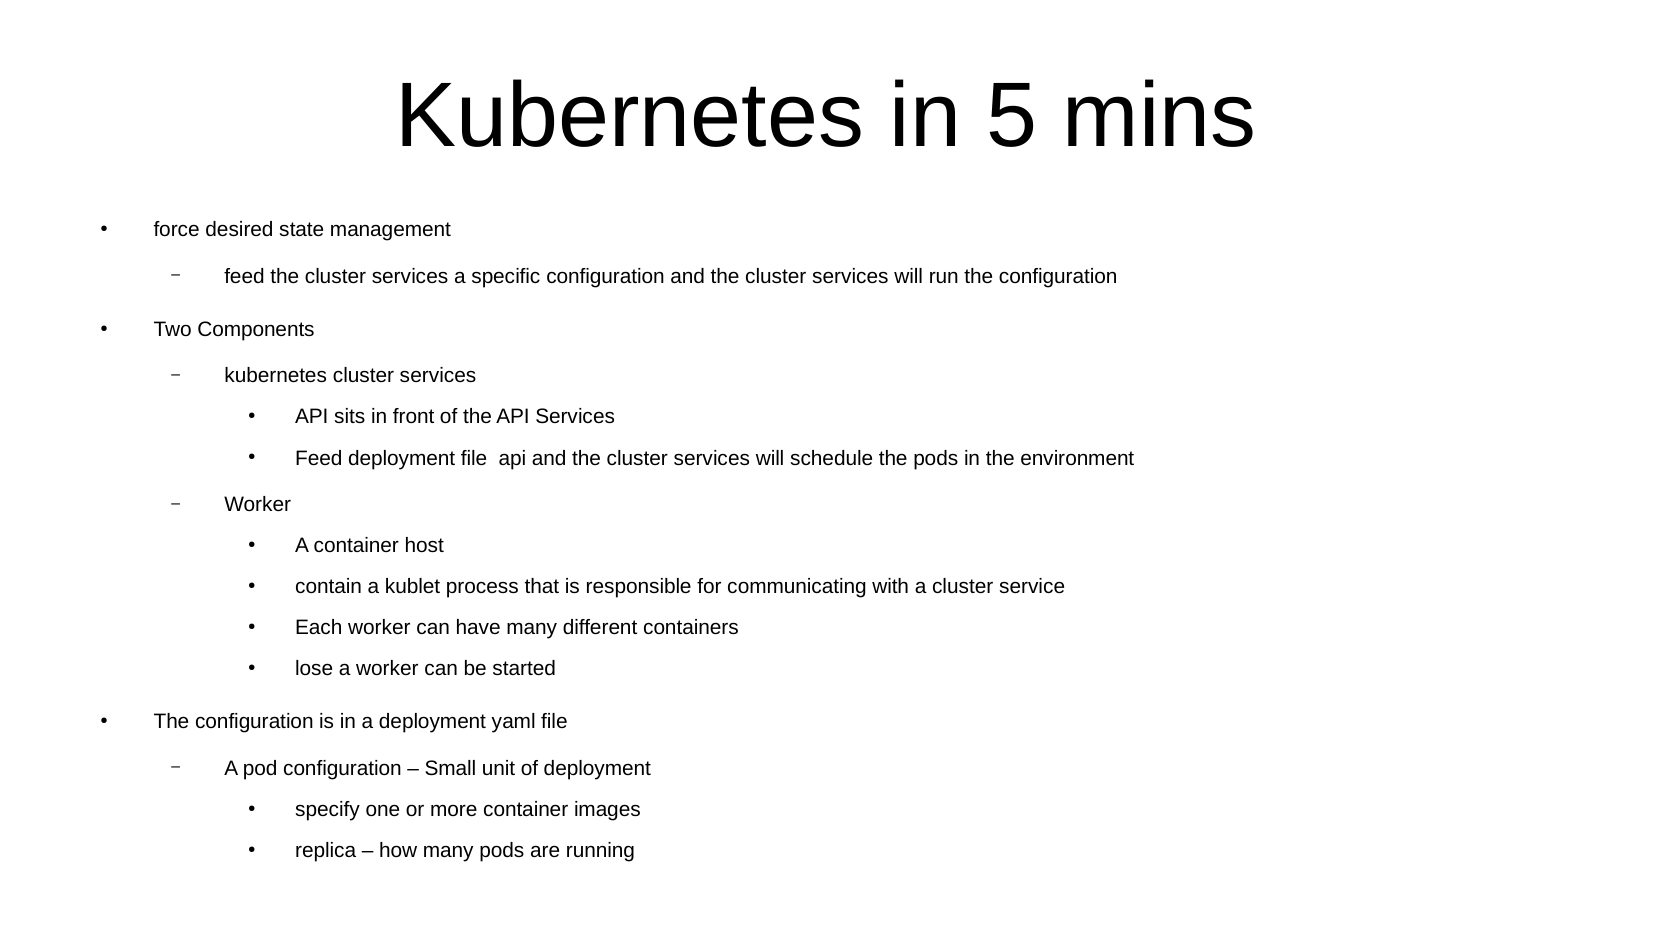

# Kubernetes in 5 mins
force desired state management
feed the cluster services a specific configuration and the cluster services will run the configuration
Two Components
kubernetes cluster services
API sits in front of the API Services
Feed deployment file api and the cluster services will schedule the pods in the environment
Worker
A container host
contain a kublet process that is responsible for communicating with a cluster service
Each worker can have many different containers
lose a worker can be started
The configuration is in a deployment yaml file
A pod configuration – Small unit of deployment
specify one or more container images
replica – how many pods are running